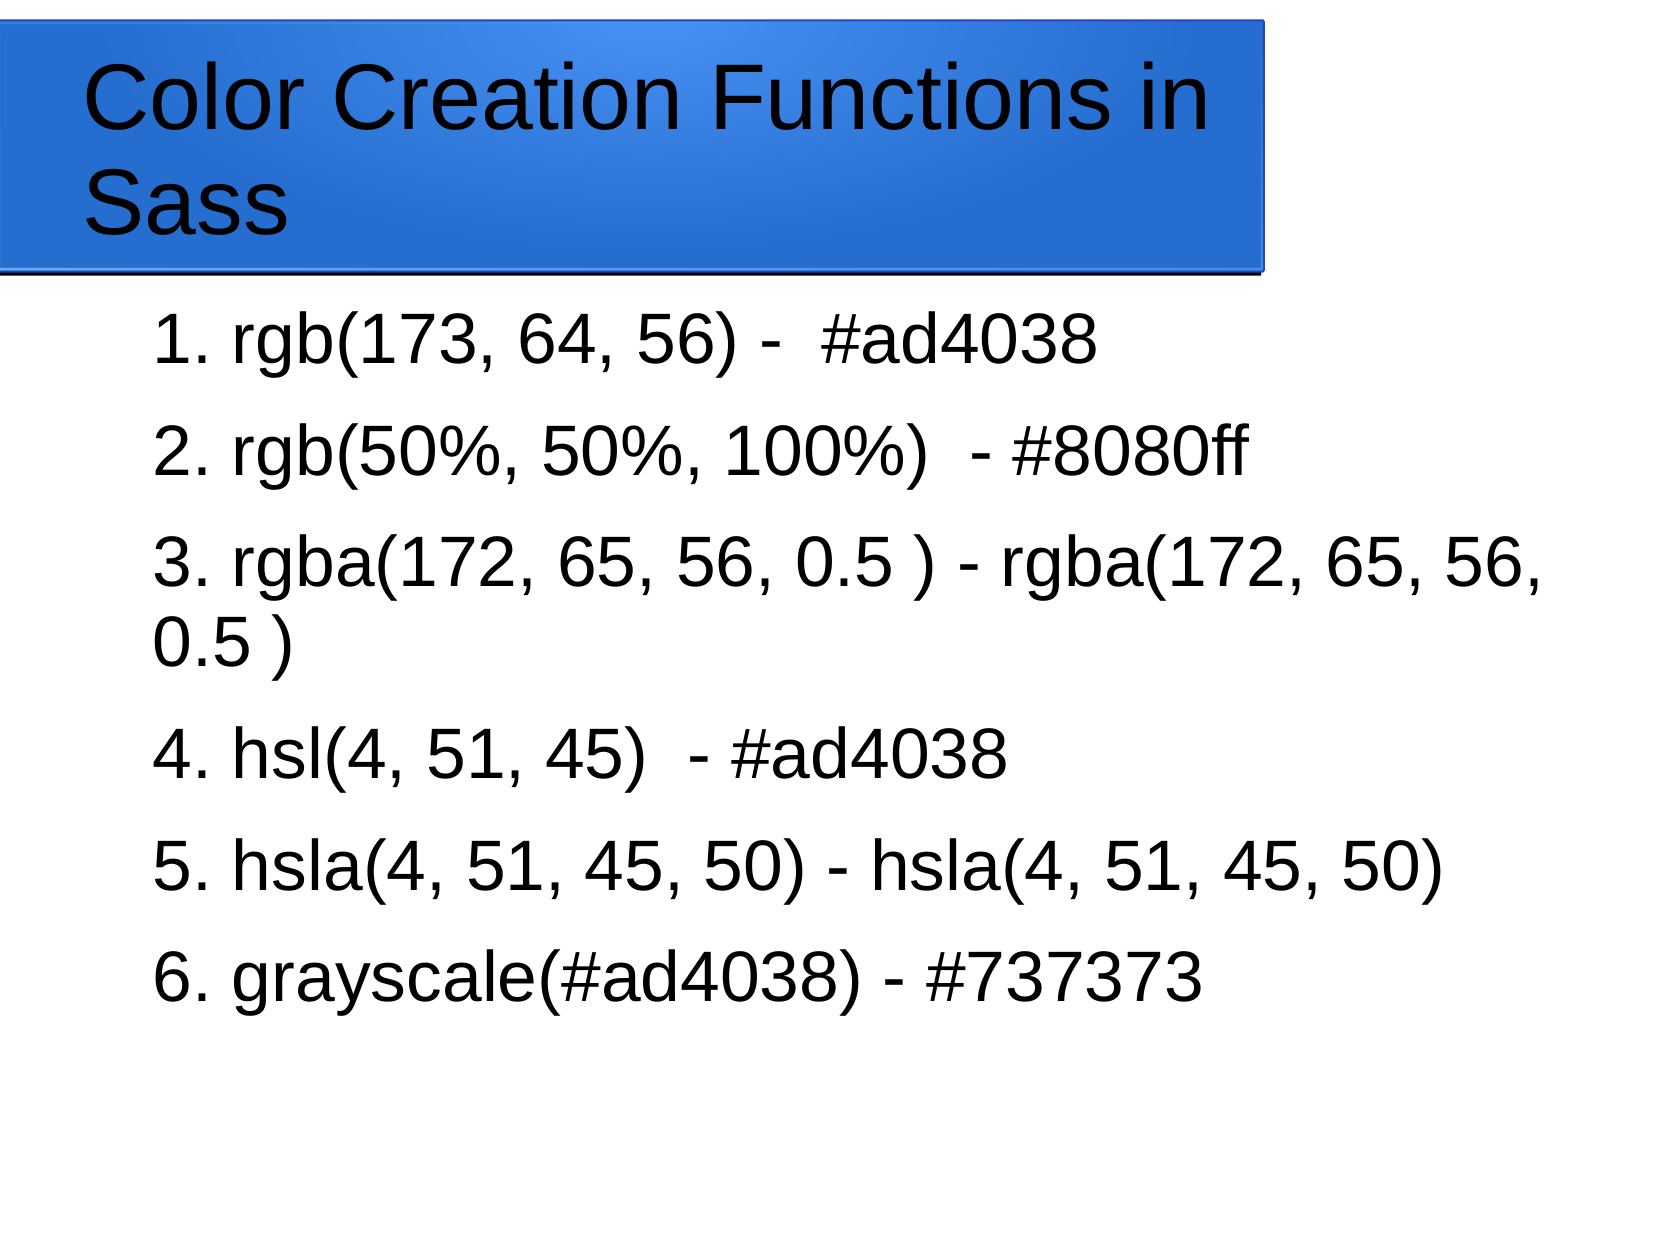

# Color Creation Functions in Sass
1. rgb(173, 64, 56) - 	#ad4038
2. rgb(50%, 50%, 100%) - #8080ff
3. rgba(172, 65, 56, 0.5 ) - rgba(172, 65, 56, 0.5 )
4. hsl(4, 51, 45) - #ad4038
5. hsla(4, 51, 45, 50) - hsla(4, 51, 45, 50)
6. grayscale(#ad4038) - #737373